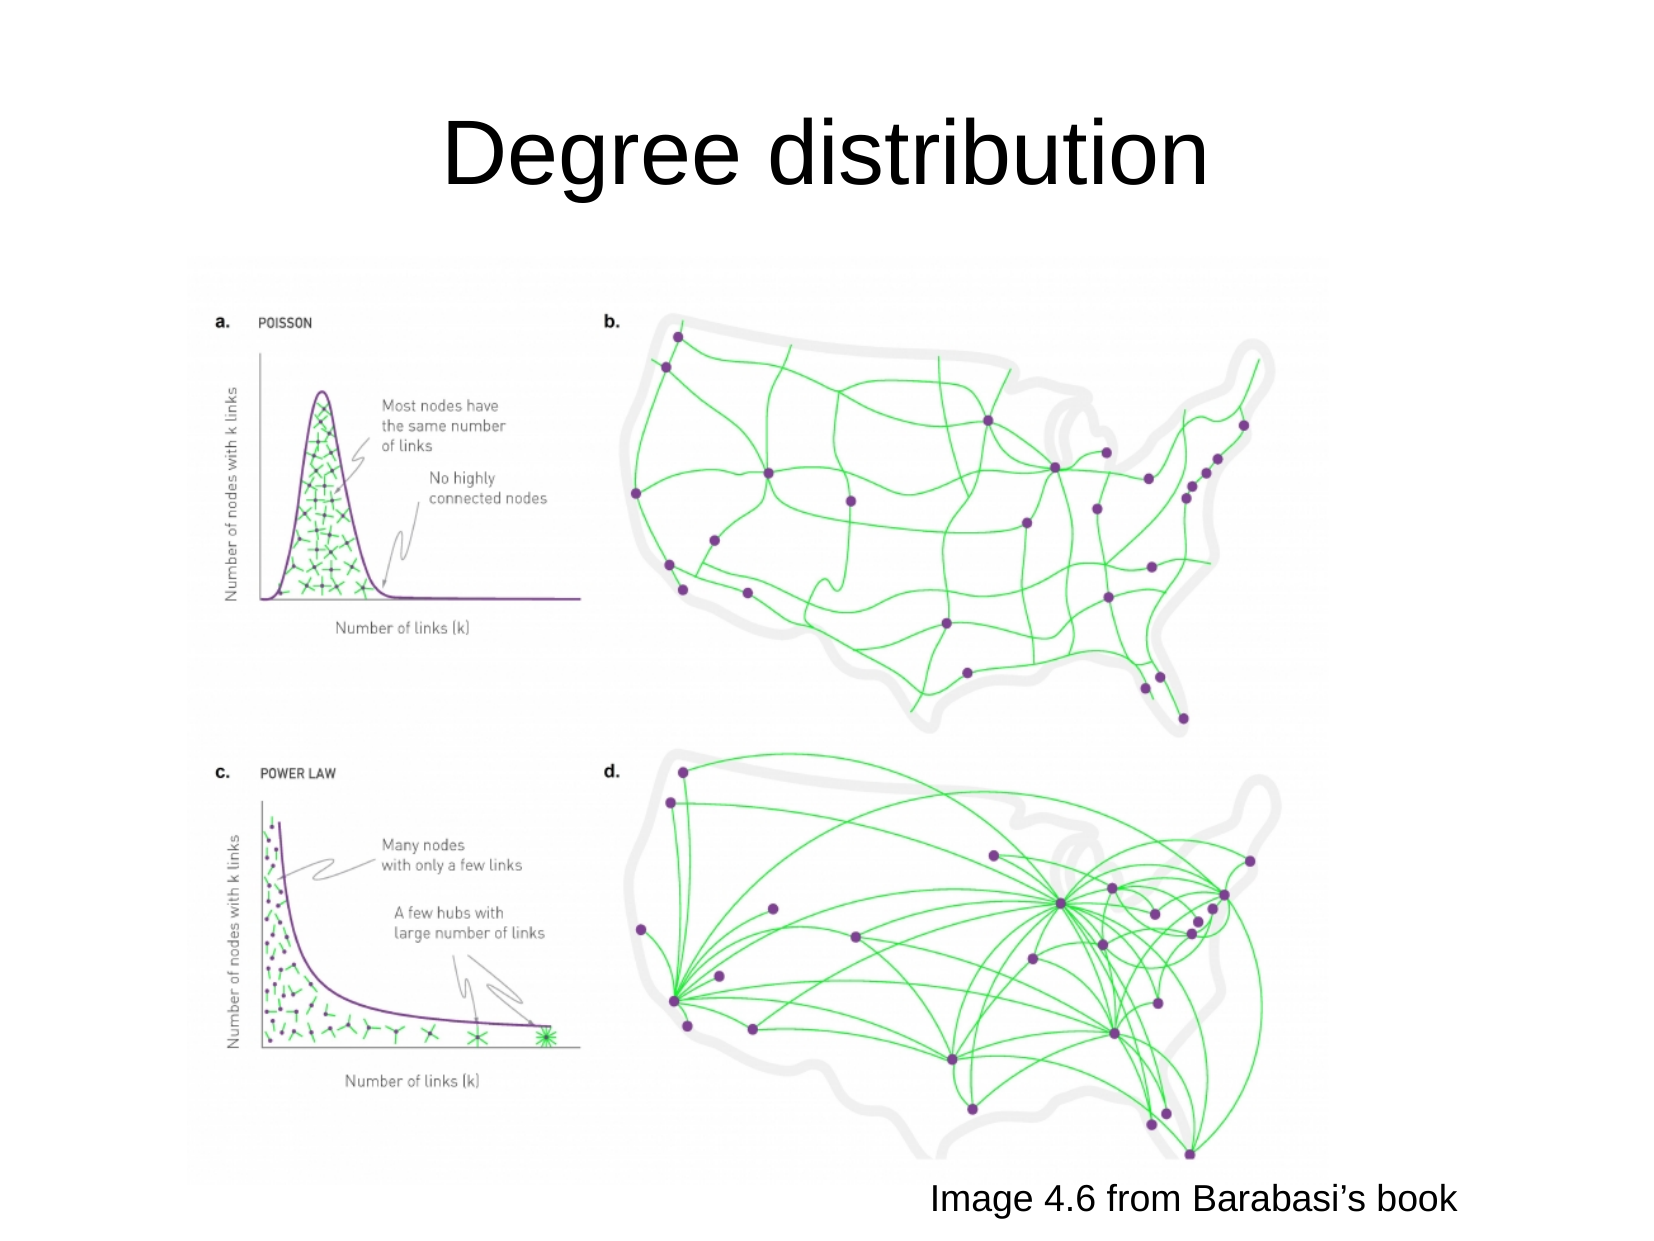

# Degree distribution
Image 4.6 from Barabasi’s book